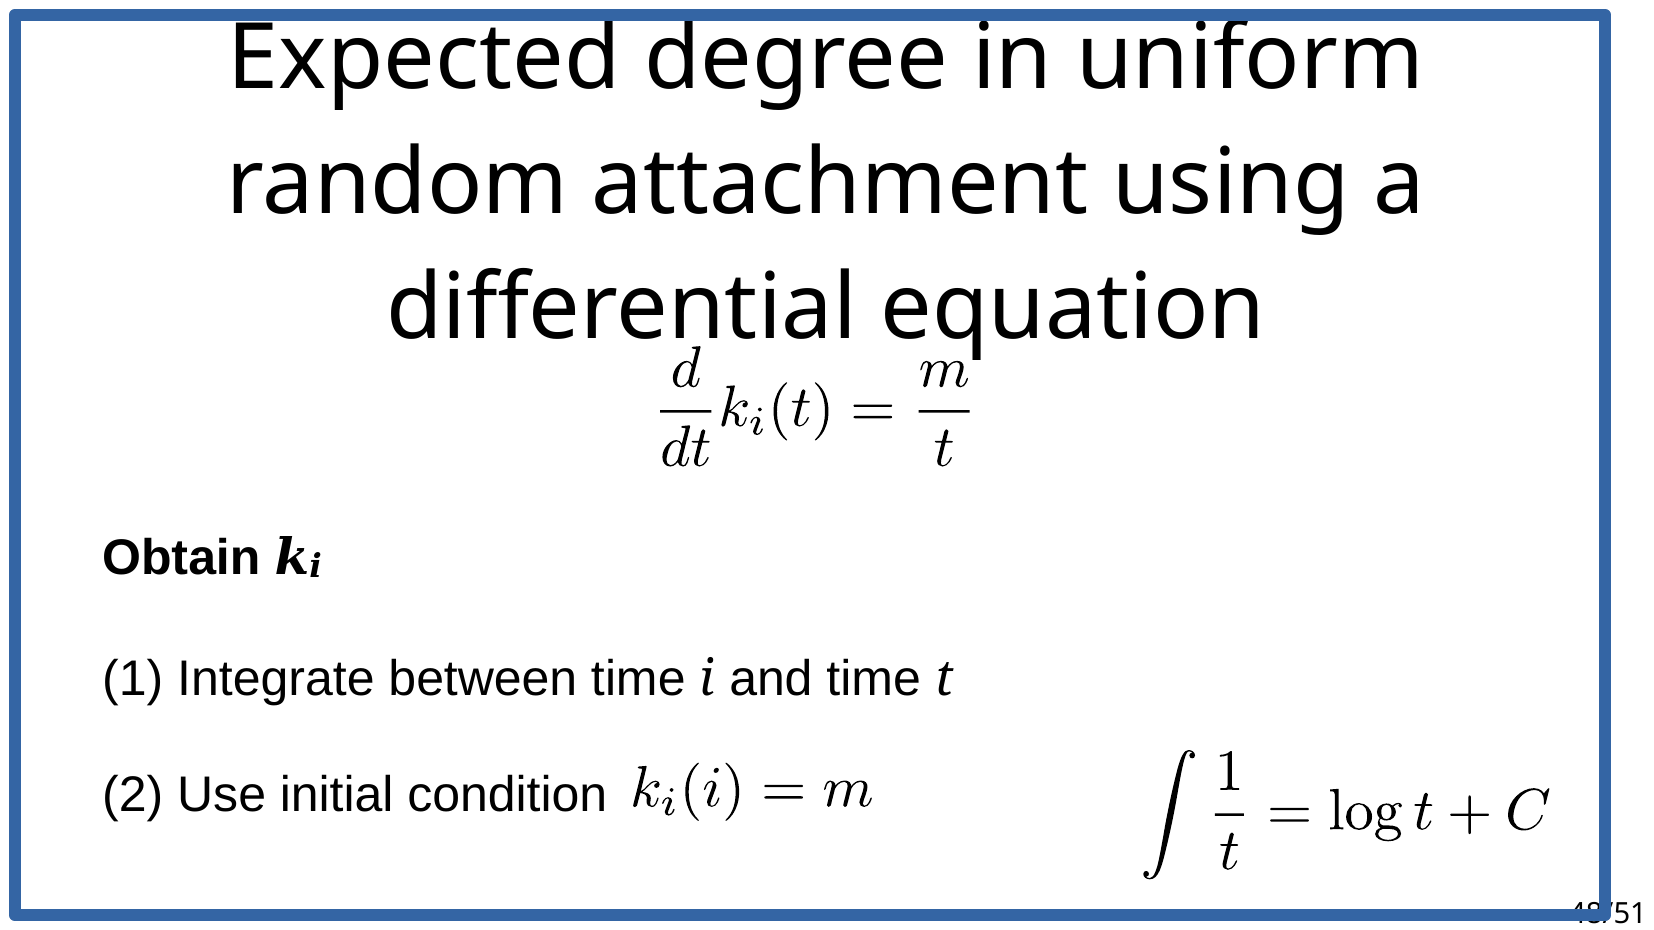

# Expected degree in uniform random attachment using a differential equation
Obtain ki
(1) Integrate between time i and time t
(2) Use initial condition
48